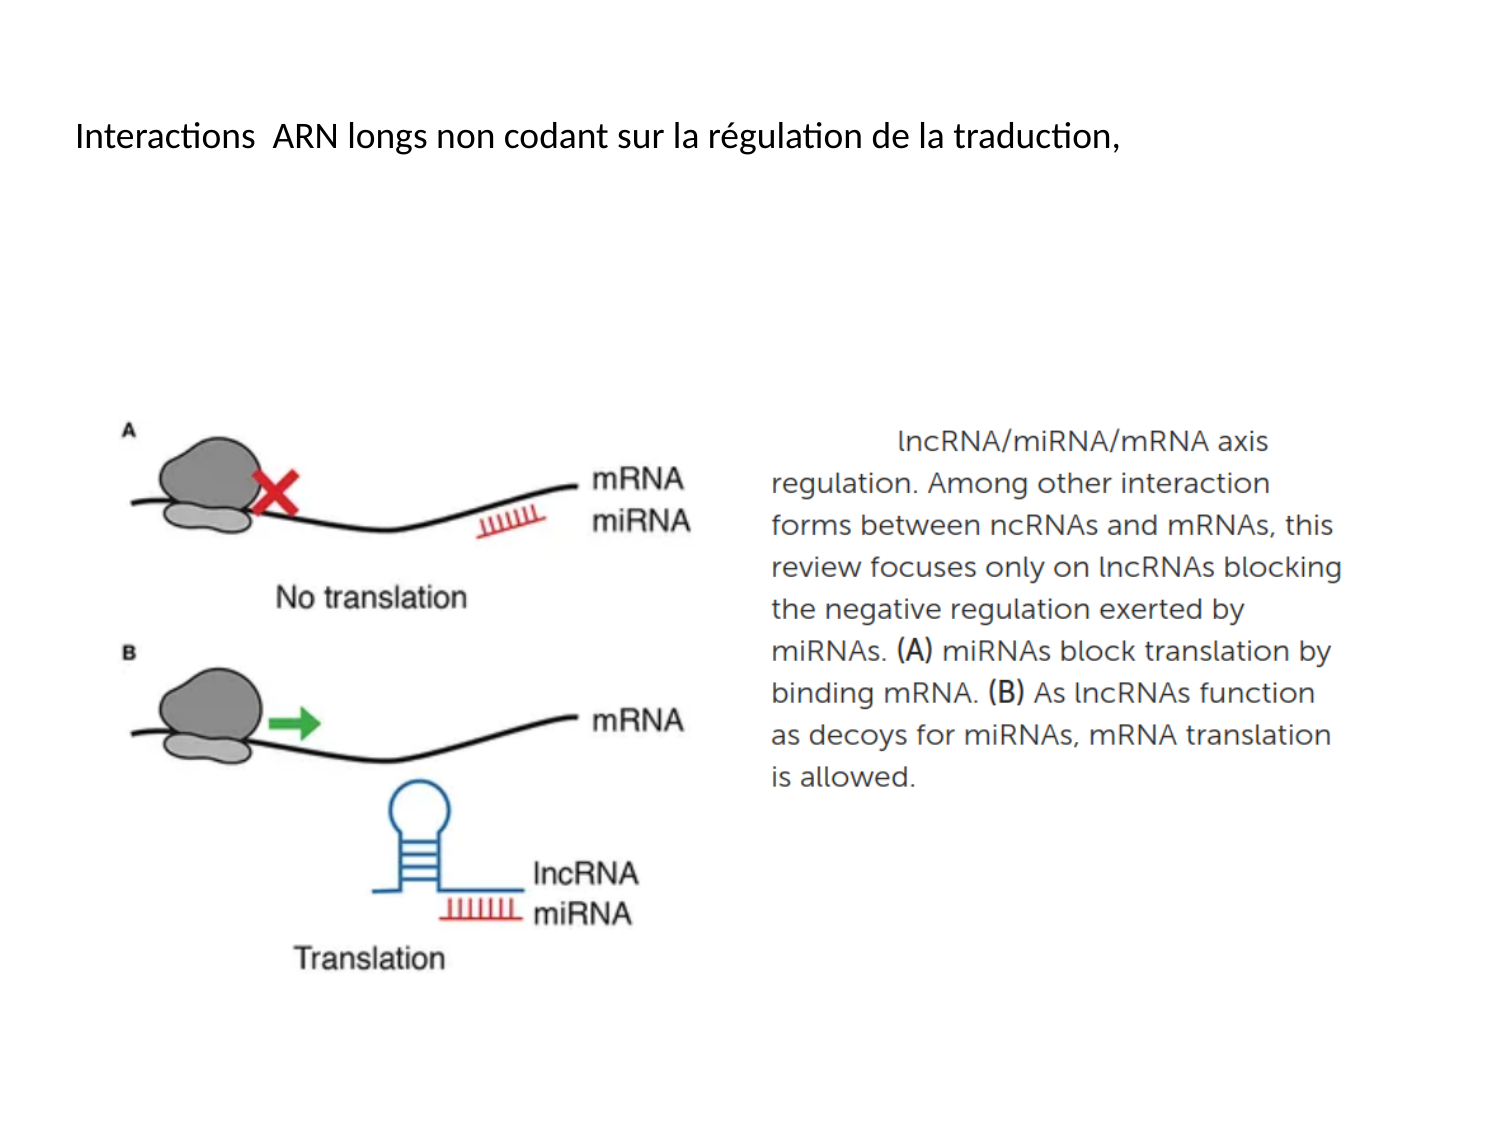

# Interactions ARN longs non codant sur la régulation de la traduction,